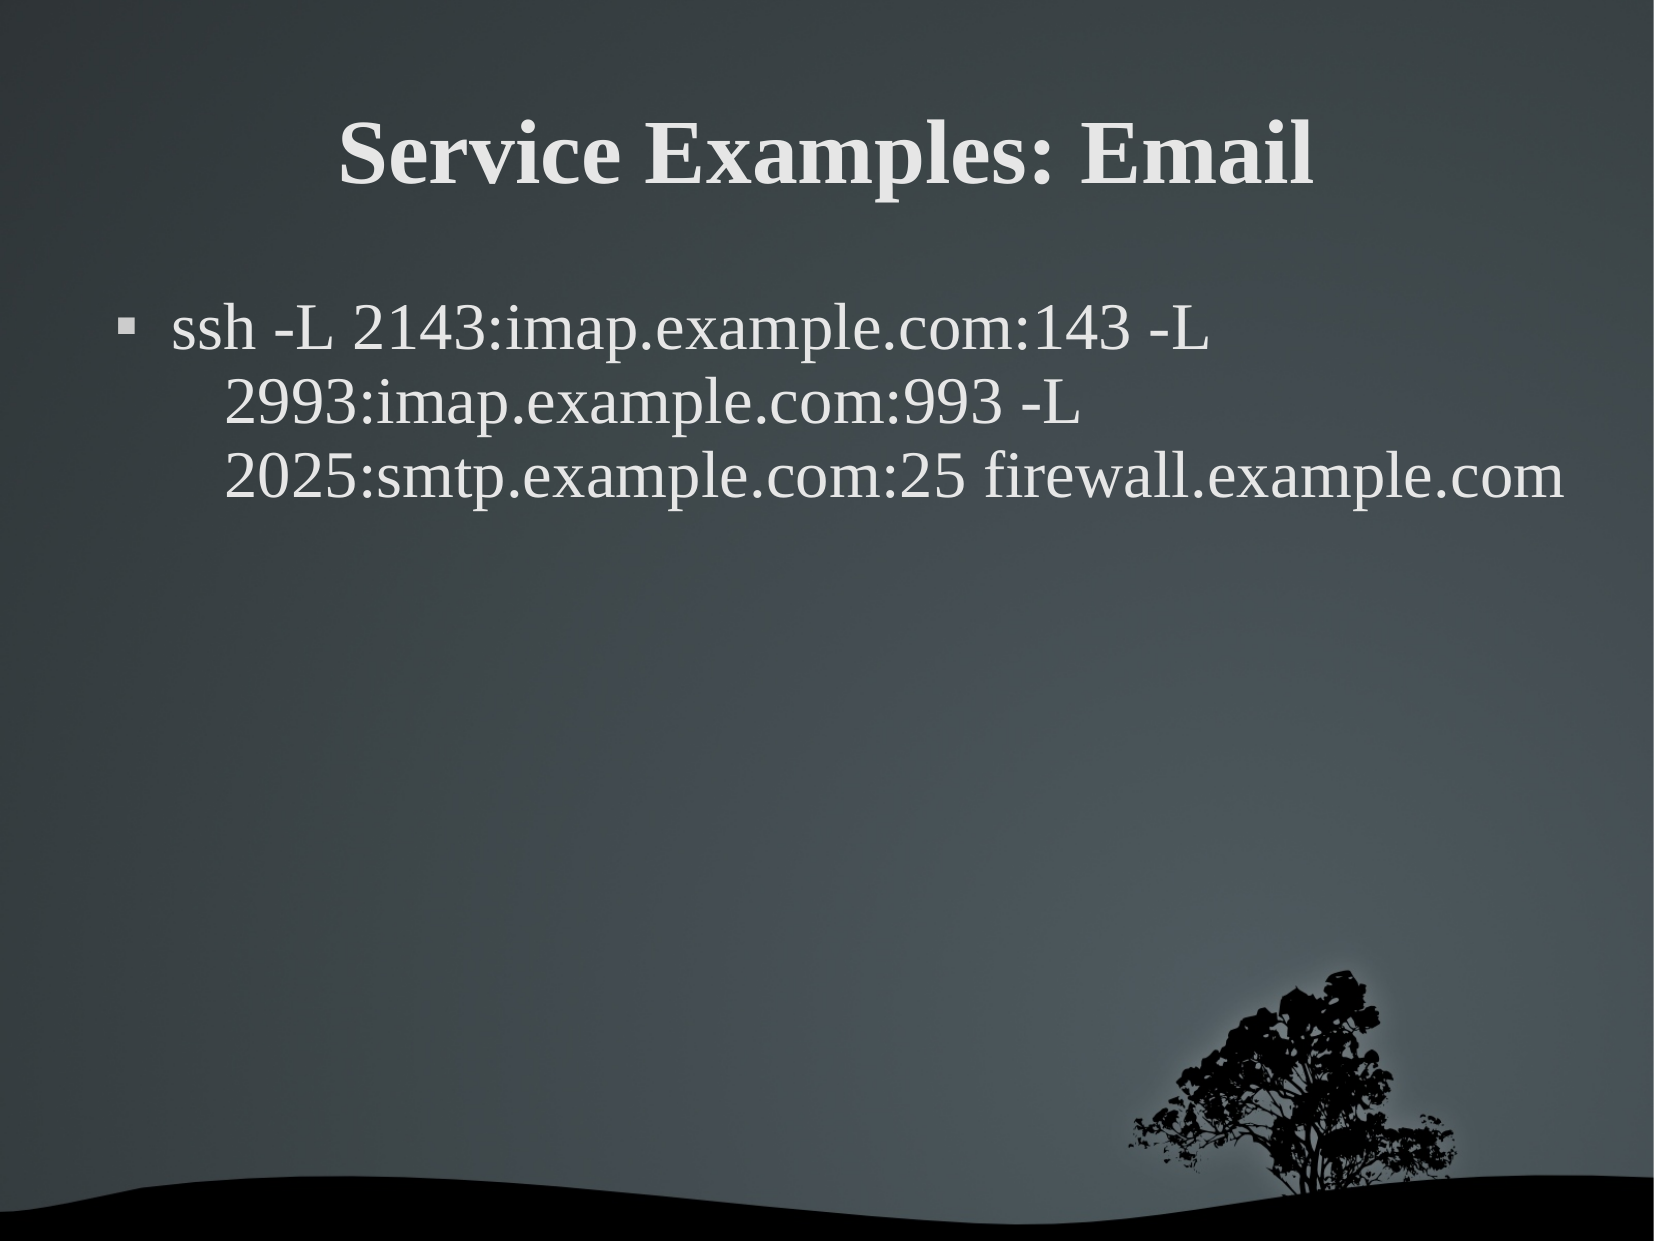

# Service Examples: Email
ssh -L 2143:imap.example.com:143 -L 2993:imap.example.com:993 -L 2025:smtp.example.com:25 firewall.example.com